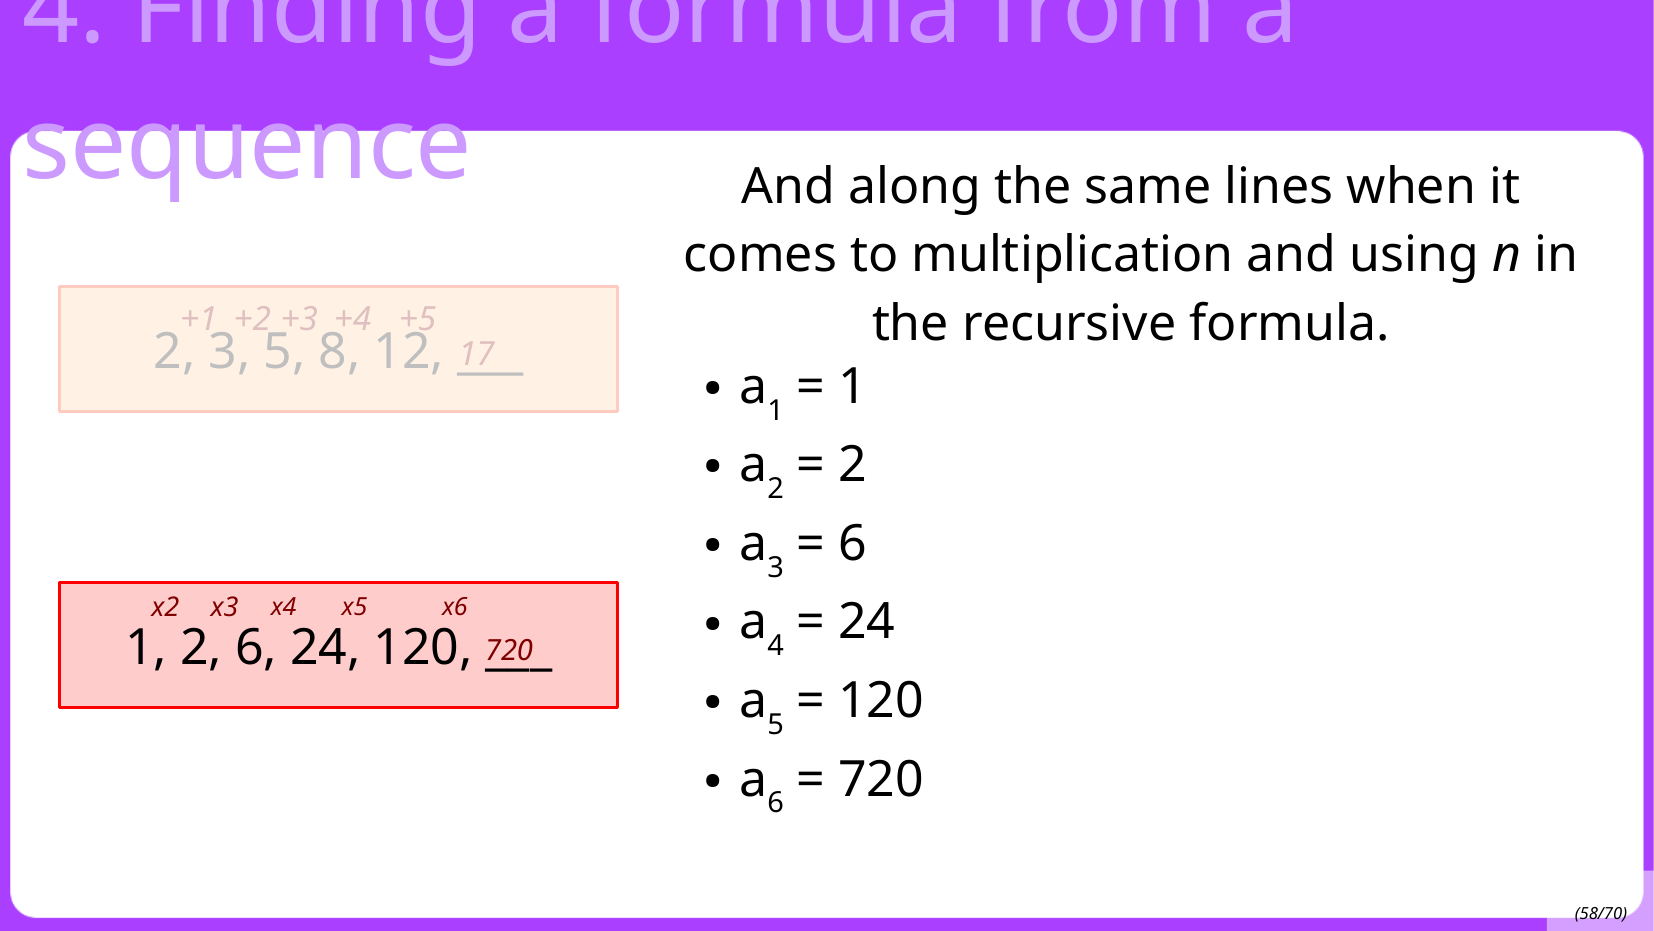

# 4. Finding a formula from a sequence
And along the same lines when it comes to multiplication and using n in the recursive formula.
2, 3, 5, 8, 12, ___
+1
+2
+3
+4
+5
17
a1 = 1
a2 = 2
a3 = 6
a4 = 24
a5 = 120
a6 = 720
x4
x5
x6
x2
x3
1, 2, 6, 24, 120, ___
720